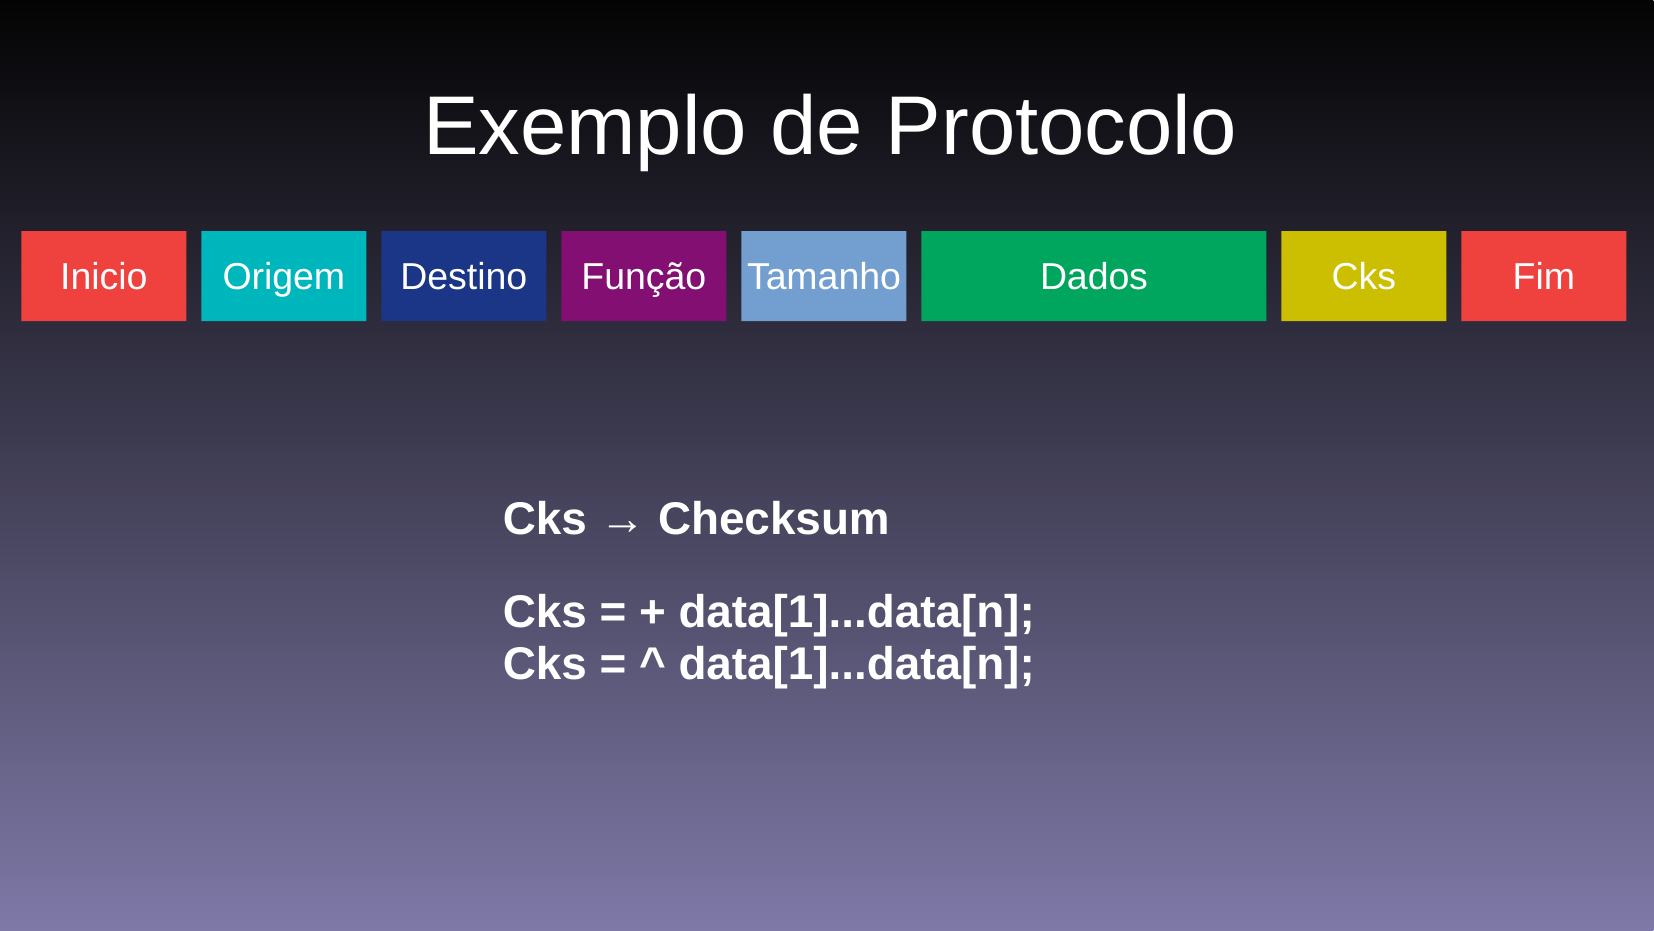

Exemplo de Protocolo
Inicio
Origem
Destino
Função
Tamanho
Dados
Cks
Fim
Cks → Checksum
Cks = + data[1]...data[n];
Cks = ^ data[1]...data[n];